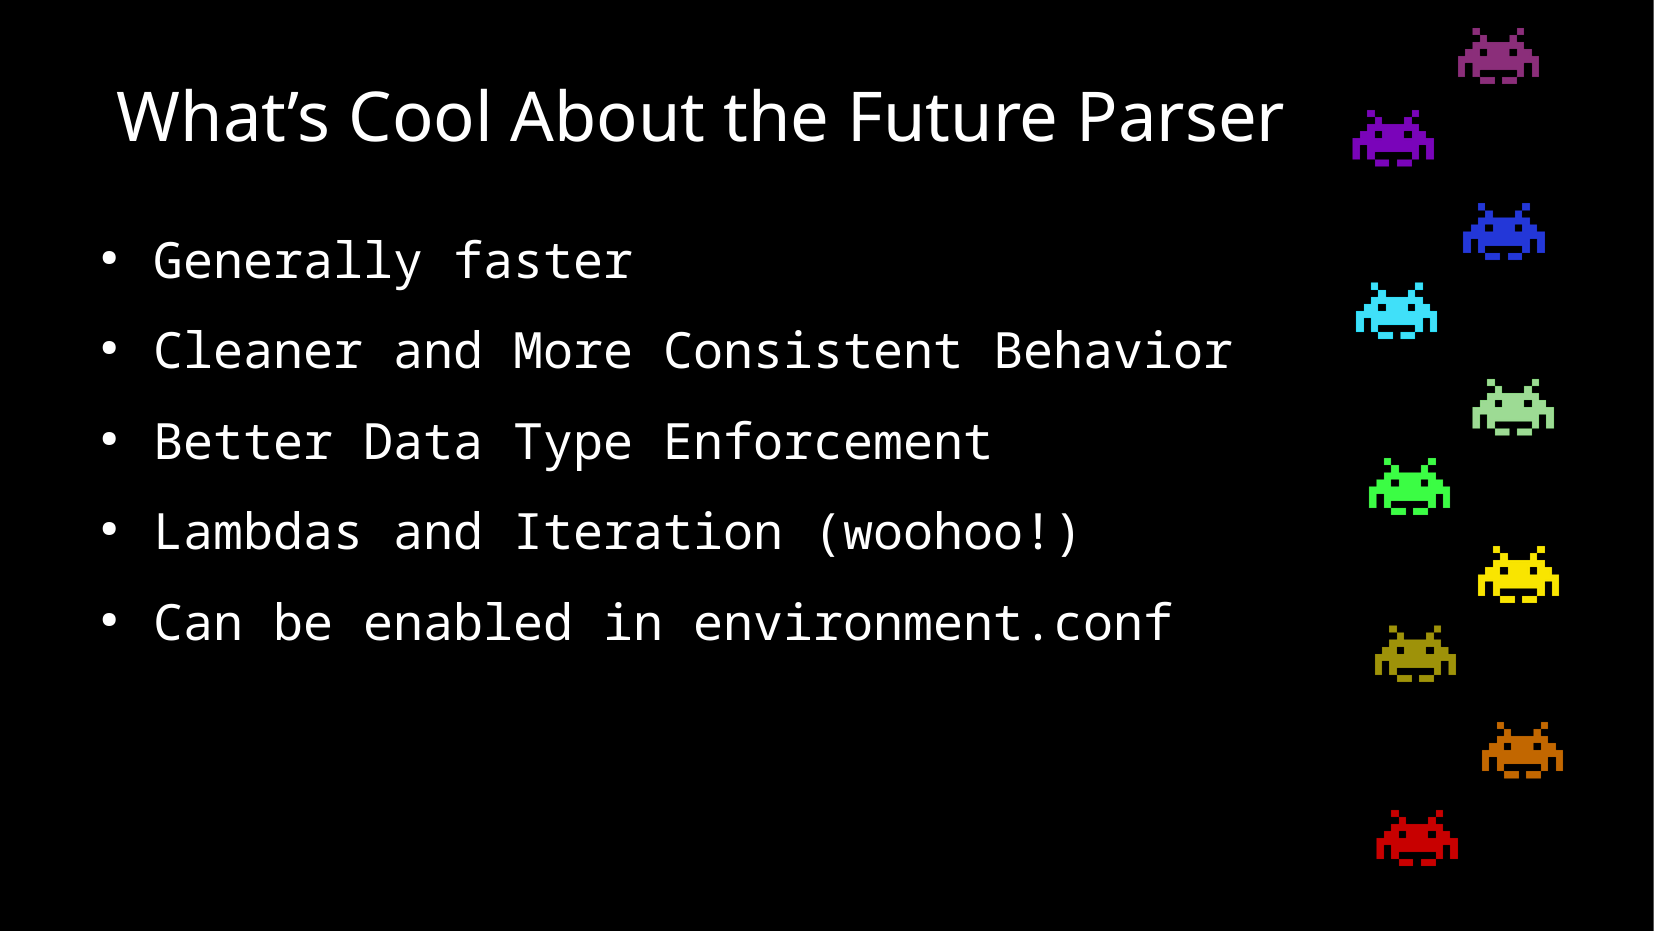

# What’s Cool About the Future Parser
Generally faster
Cleaner and More Consistent Behavior
Better Data Type Enforcement
Lambdas and Iteration (woohoo!)
Can be enabled in environment.conf